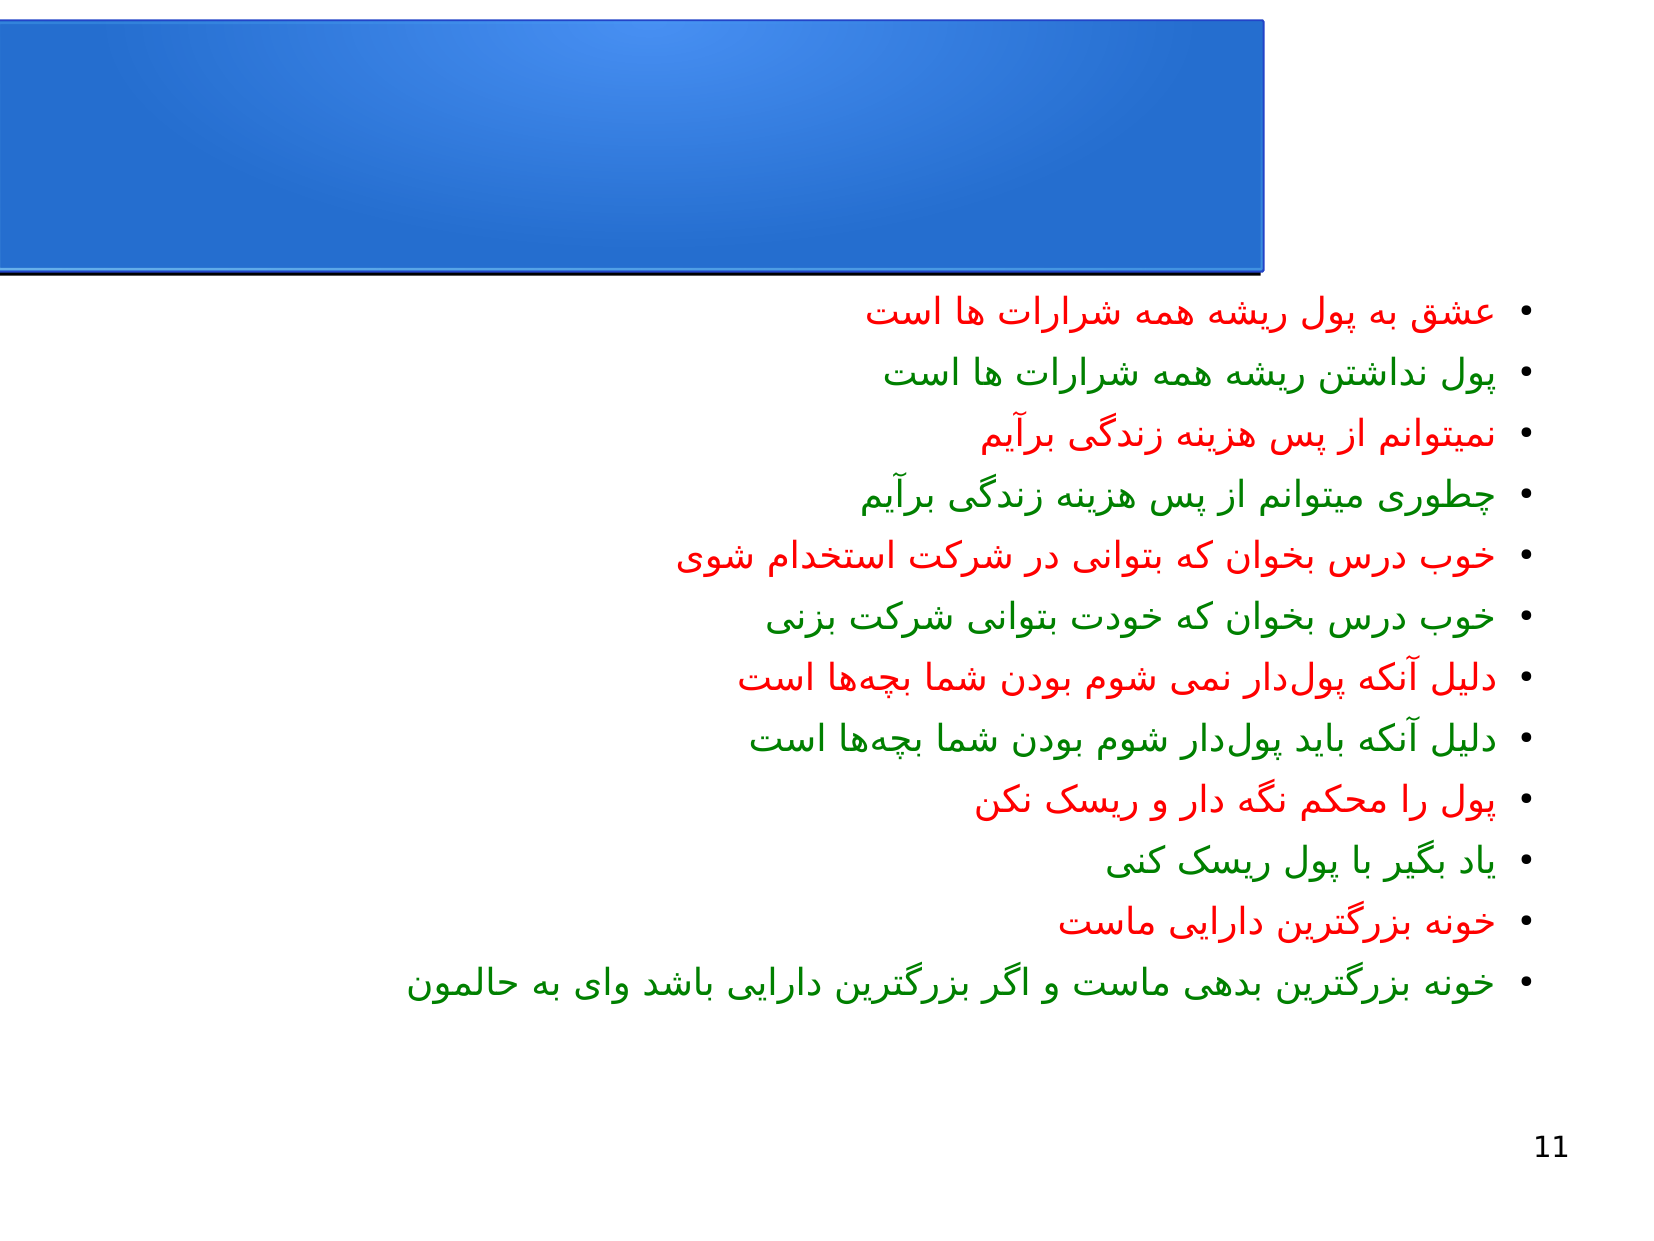

#
عشق به پول ریشه همه شرارات ها است
پول نداشتن ریشه همه شرارات ها است
نمیتوانم از پس هزینه زندگی برآیم
چطوری میتوانم از پس هزینه زندگی برآیم
خوب درس بخوان که بتوانی در شرکت استخدام شوی
خوب درس بخوان که خودت بتوانی شرکت بزنی
دلیل آنکه پول‌دار نمی شوم بودن شما بچه‌ها است
دلیل آنکه باید پول‌دار شوم بودن شما بچه‌ها است
پول را محکم نگه دار و ریسک نکن
یاد بگیر با پول ریسک کنی
خونه بزرگترین دارایی ماست
خونه بزرگترین بدهی ماست و اگر بزرگترین دارایی باشد وای به حالمون
11